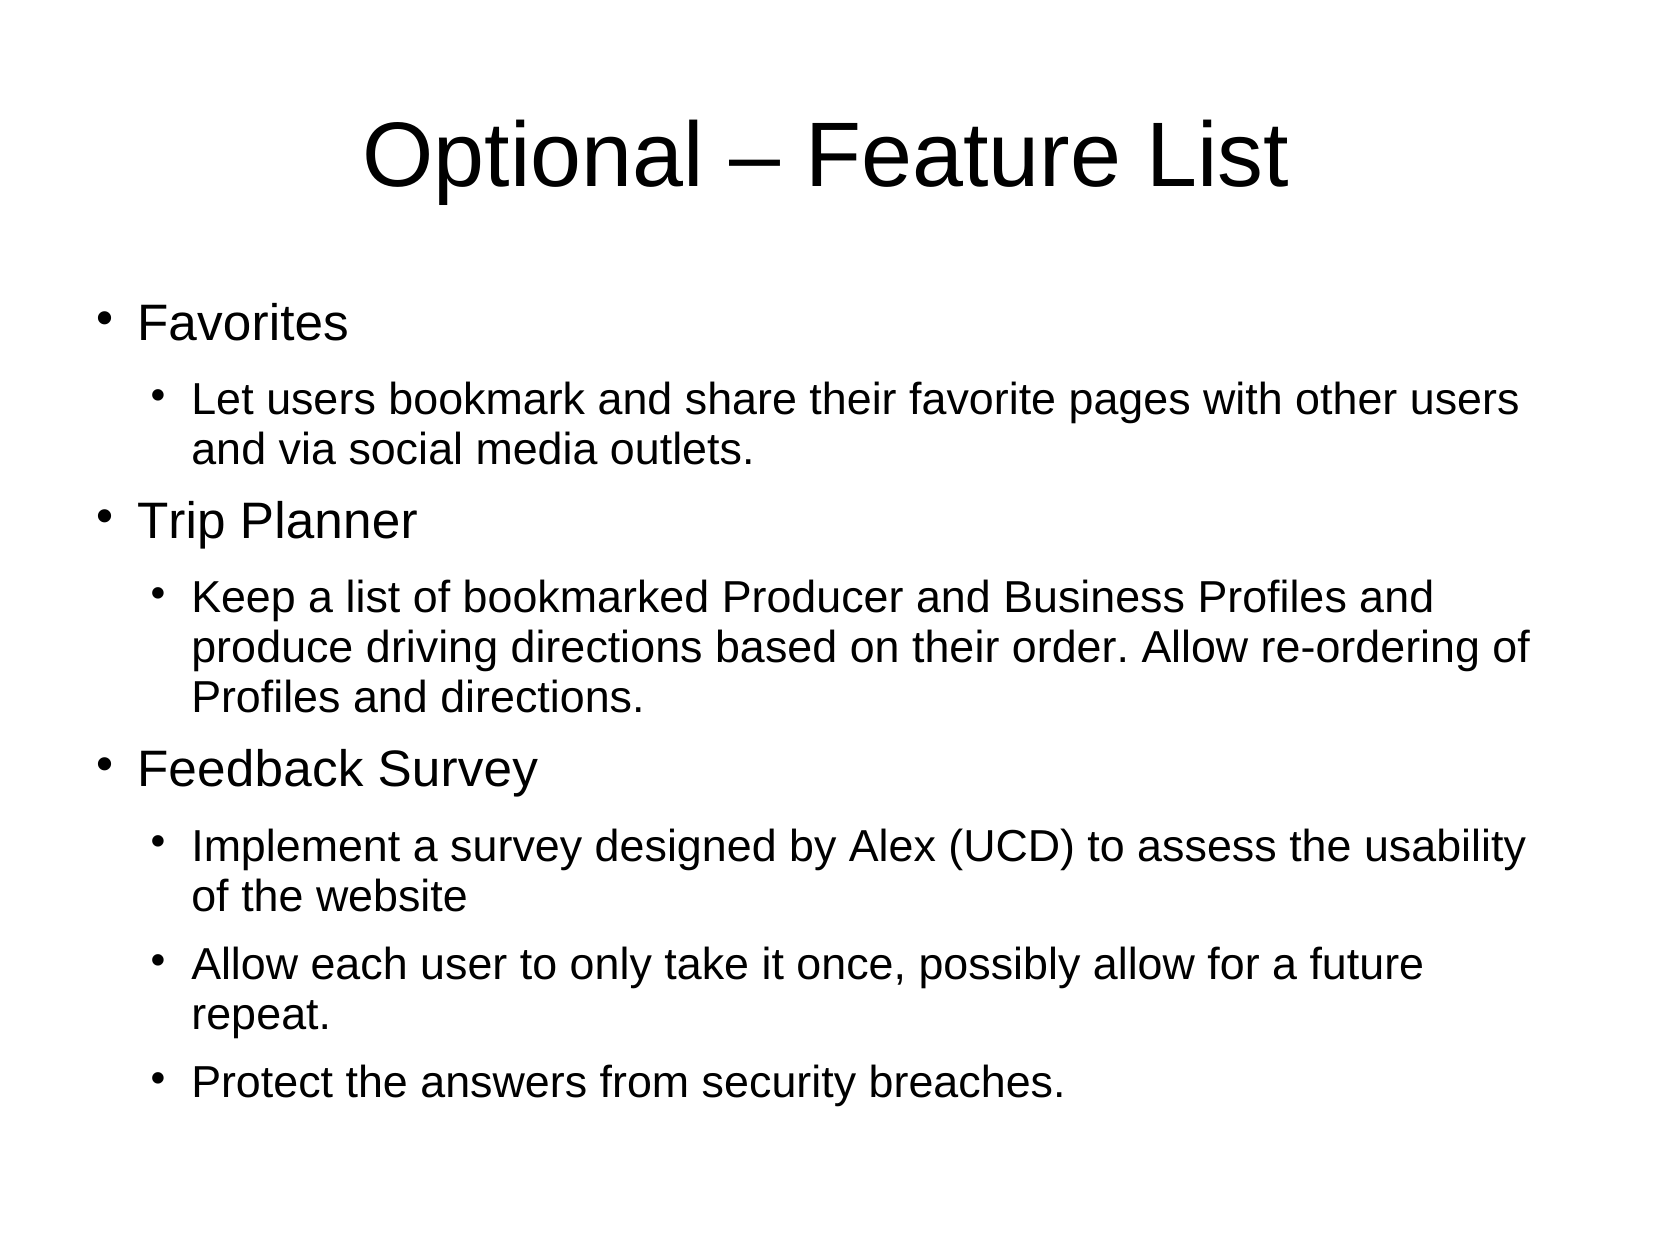

# Optional – Feature List
Favorites
Let users bookmark and share their favorite pages with other users and via social media outlets.
Trip Planner
Keep a list of bookmarked Producer and Business Profiles and produce driving directions based on their order. Allow re-ordering of Profiles and directions.
Feedback Survey
Implement a survey designed by Alex (UCD) to assess the usability of the website
Allow each user to only take it once, possibly allow for a future repeat.
Protect the answers from security breaches.